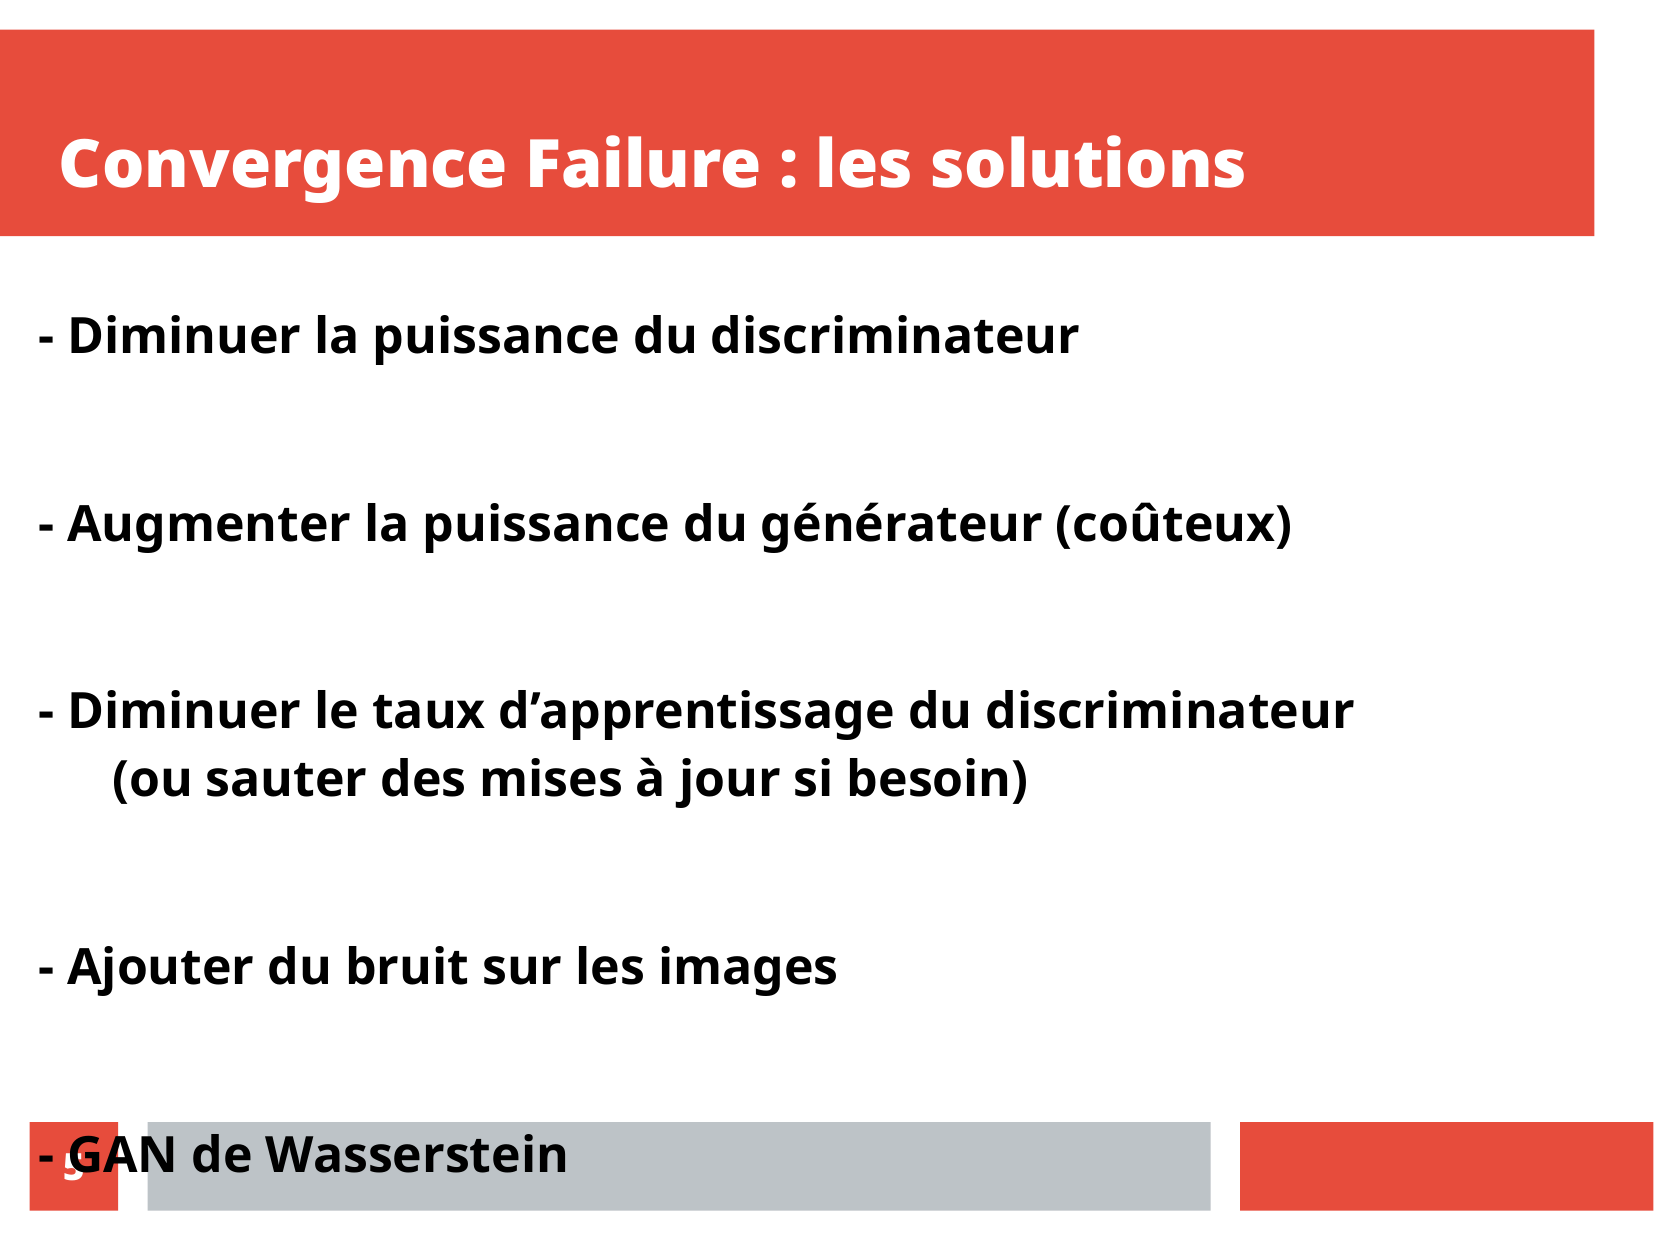

# Convergence Failure : les solutions
- Diminuer la puissance du discriminateur
- Augmenter la puissance du générateur (coûteux)
- Diminuer le taux d’apprentissage du discriminateur
	(ou sauter des mises à jour si besoin)
- Ajouter du bruit sur les images
- GAN de Wasserstein
5